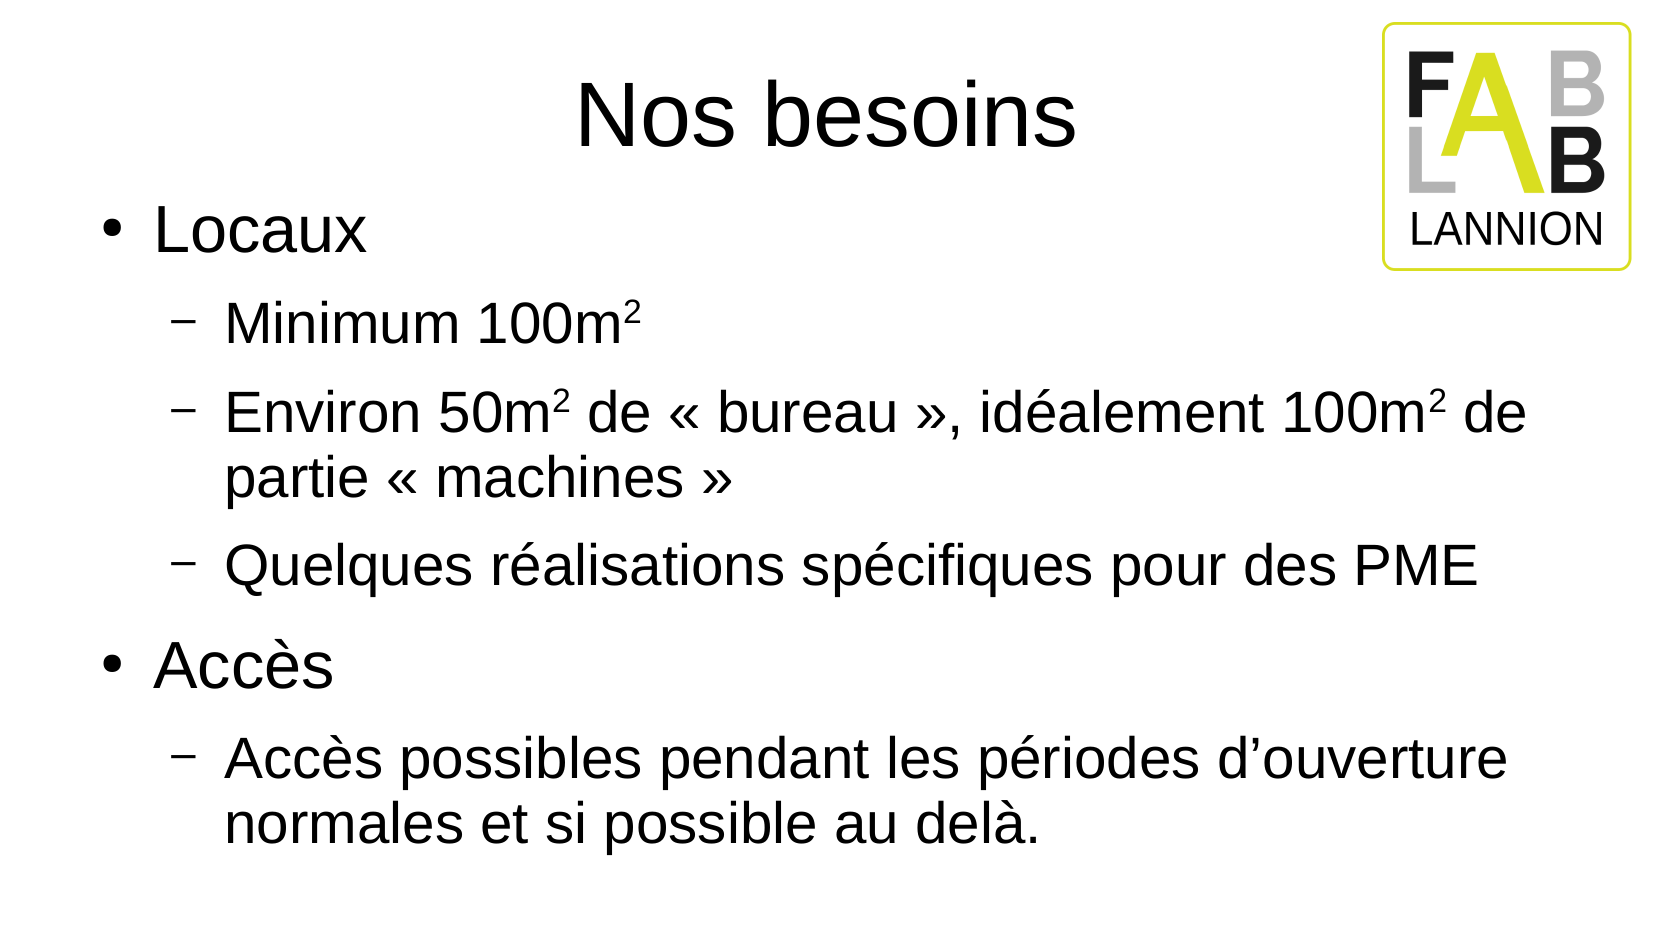

# Nos besoins
Locaux
Minimum 100m2
Environ 50m2 de « bureau », idéalement 100m2 de partie « machines »
Quelques réalisations spécifiques pour des PME
Accès
Accès possibles pendant les périodes d’ouverture normales et si possible au delà.